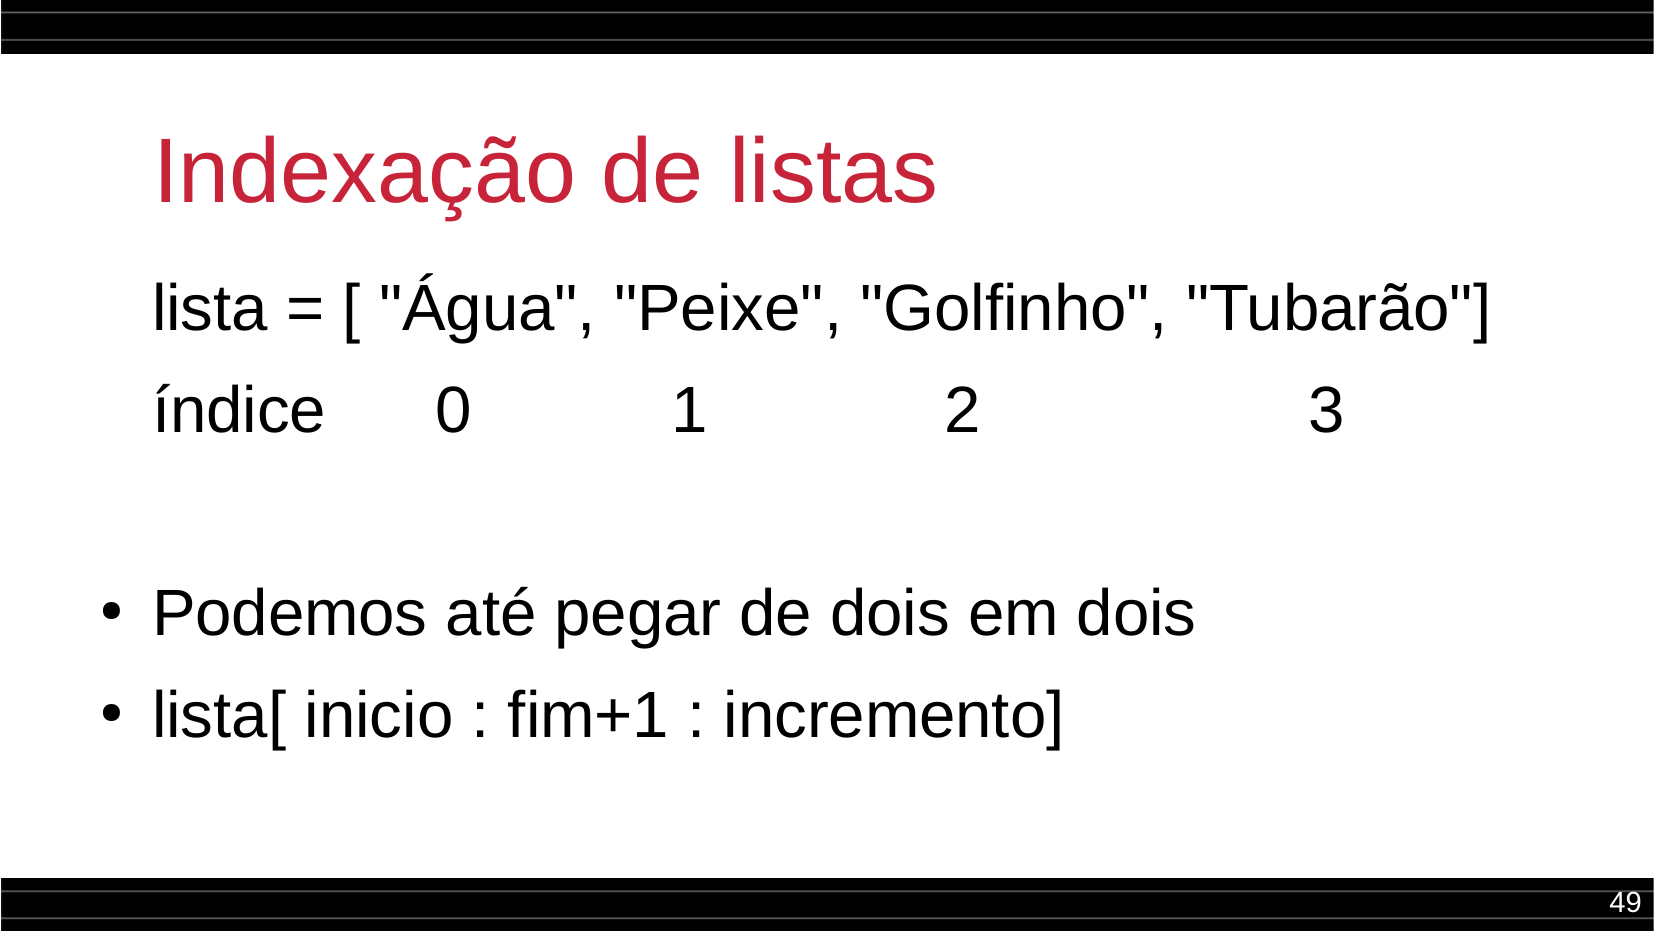

# Indexação de listas
lista = [ "Água", "Peixe", "Golfinho", "Tubarão"]
índice 0 1 2 3
Podemos até pegar de dois em dois
lista[ inicio : fim+1 : incremento]